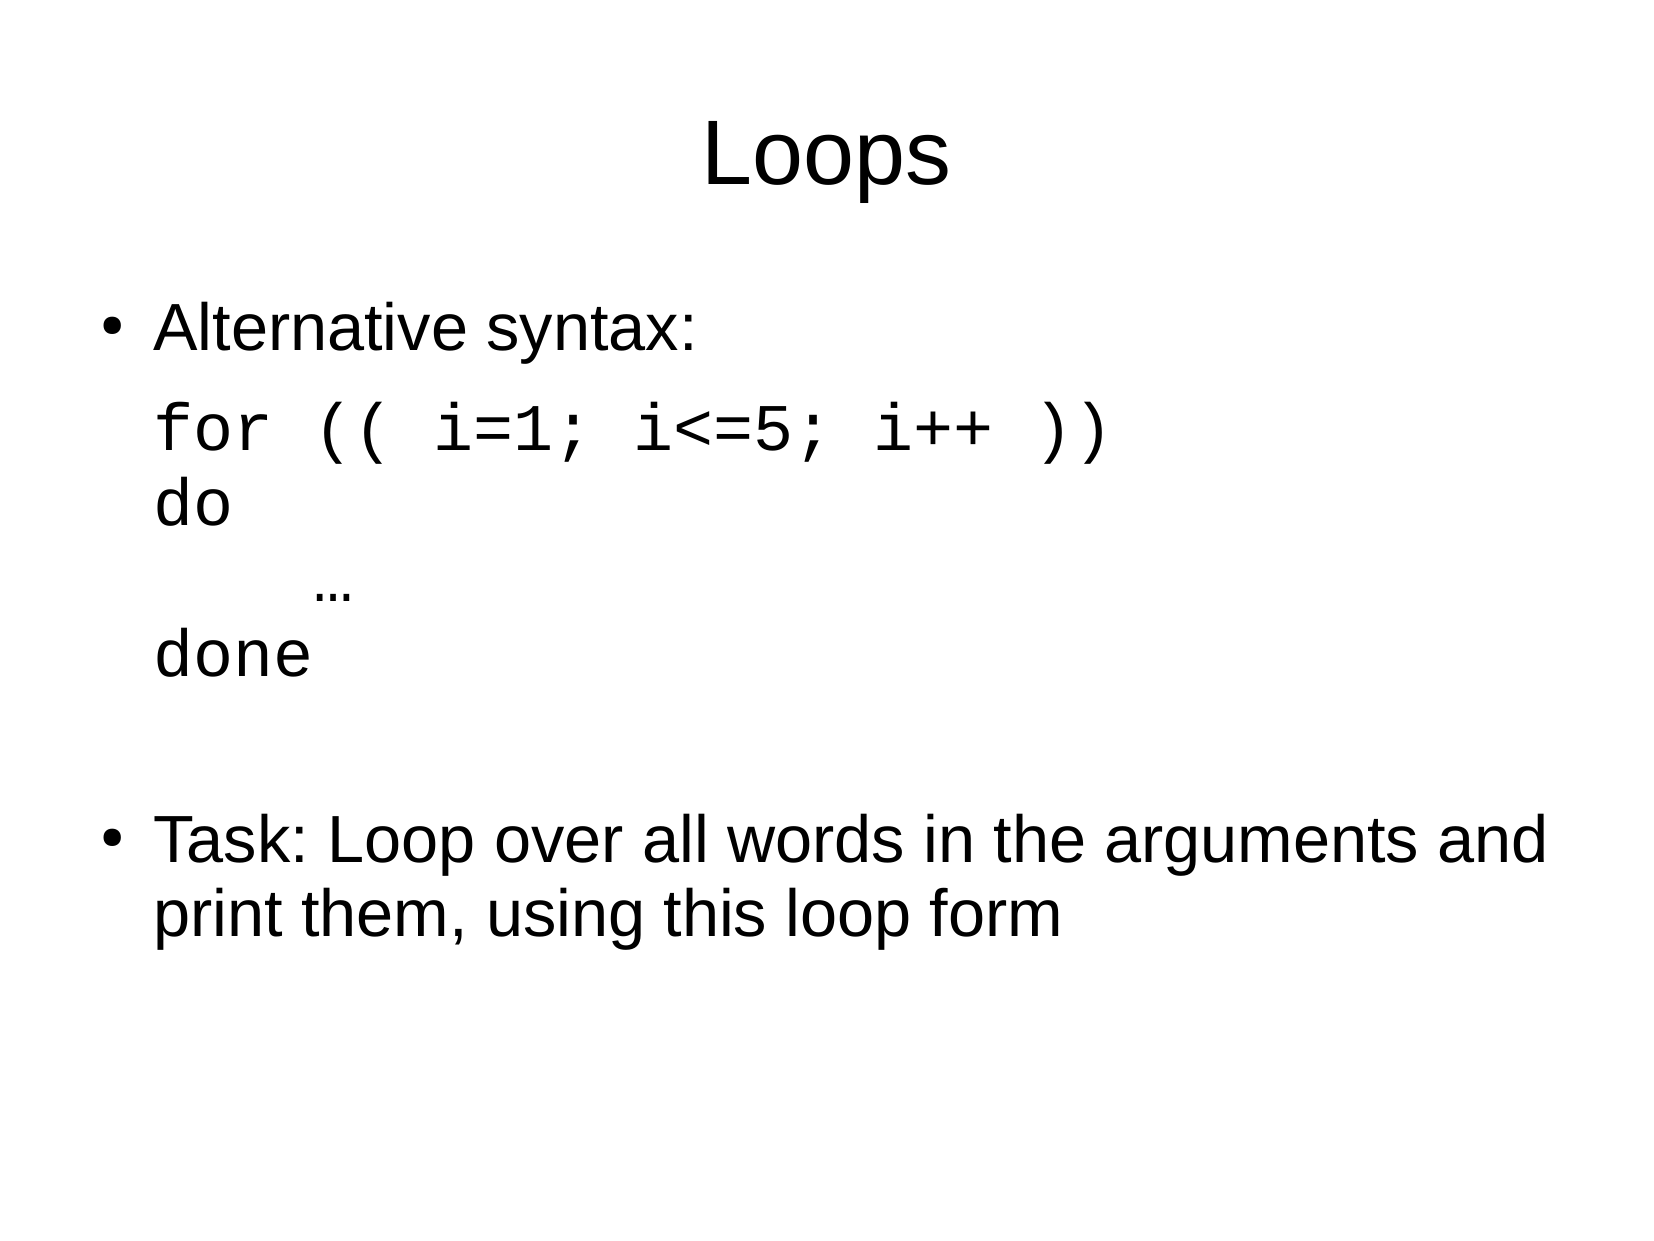

# Loops
Alternative syntax:
for (( i=1; i<=5; i++ ))
do
 …
done
Task: Loop over all words in the arguments and print them, using this loop form